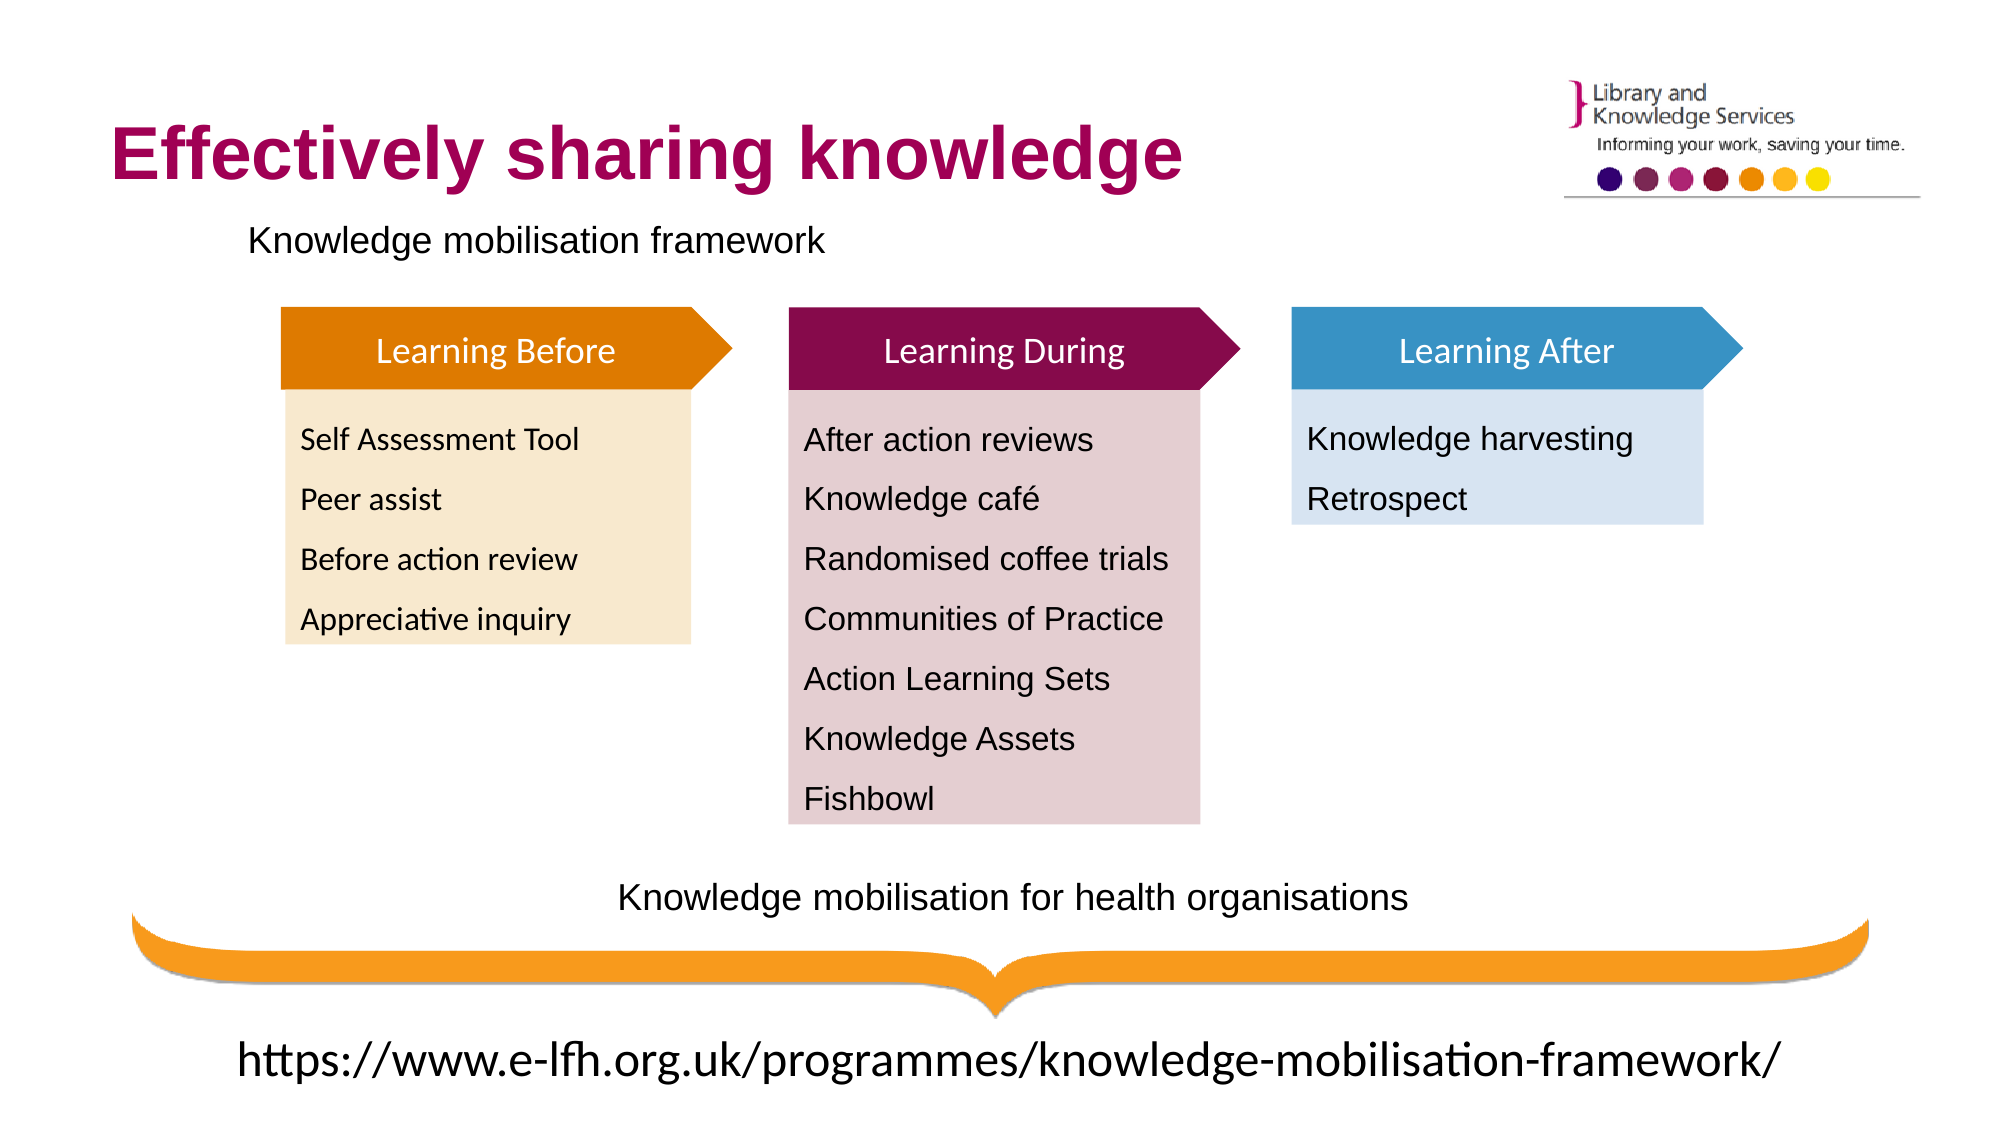

# Effectively sharing knowledge
Knowledge mobilisation framework
Learning Before
Learning After
Learning During
Self Assessment Tool
Peer assist
Before action review
Appreciative inquiry
Knowledge harvesting
Retrospect
After action reviews
Knowledge café
Randomised coffee trials
Communities of Practice
Action Learning Sets
Knowledge Assets
Fishbowl
Knowledge mobilisation for health organisations
https://www.e-lfh.org.uk/programmes/knowledge-mobilisation-framework/